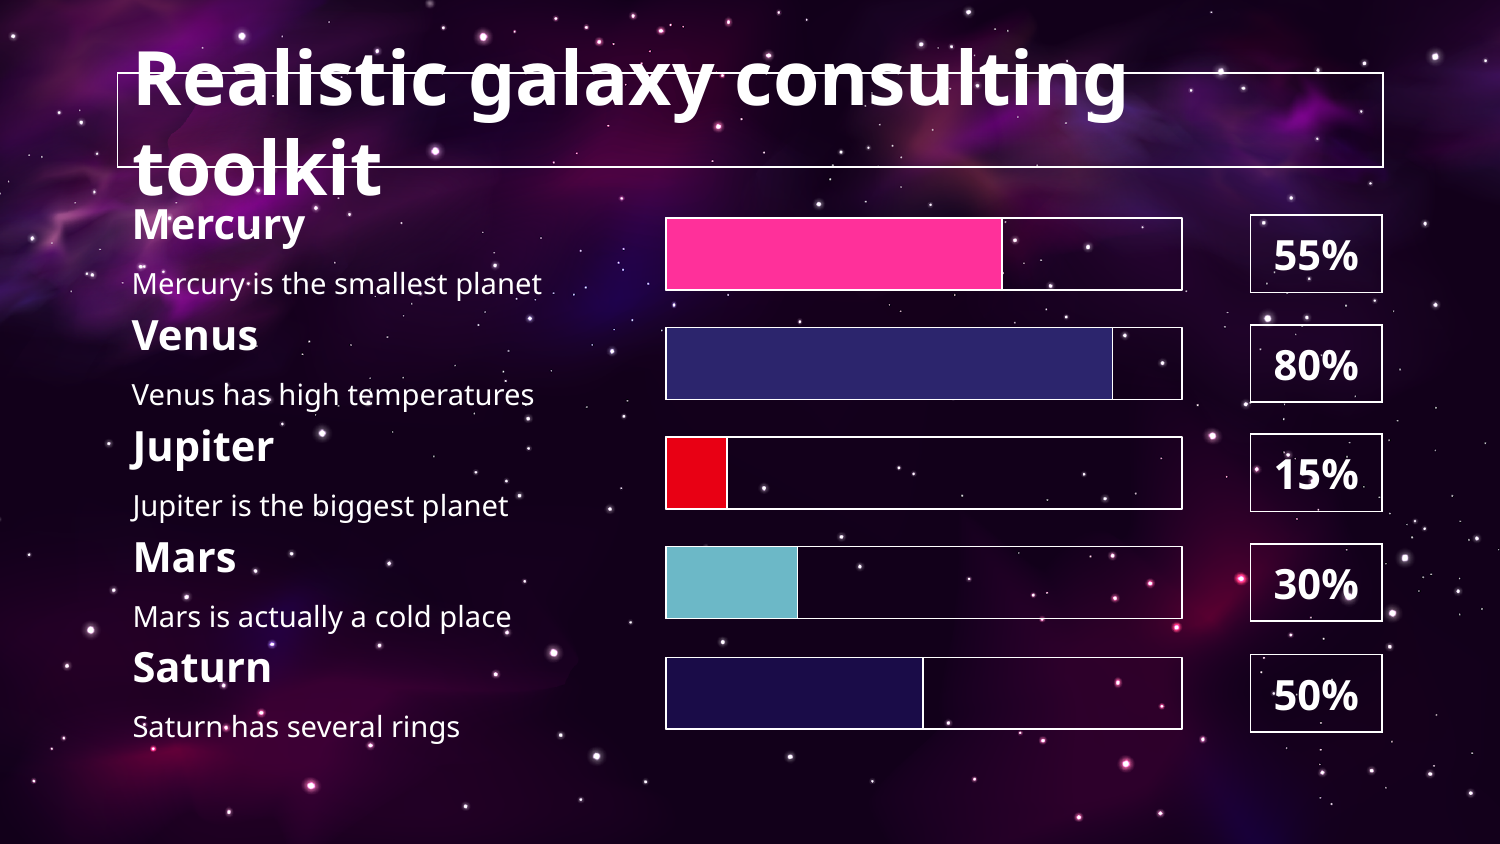

# Realistic galaxy consulting toolkit
Mercury
55%
Mercury is the smallest planet
Venus
80%
Venus has high temperatures
Jupiter
15%
Jupiter is the biggest planet
Mars
30%
Mars is actually a cold place
Saturn
50%
Saturn has several rings